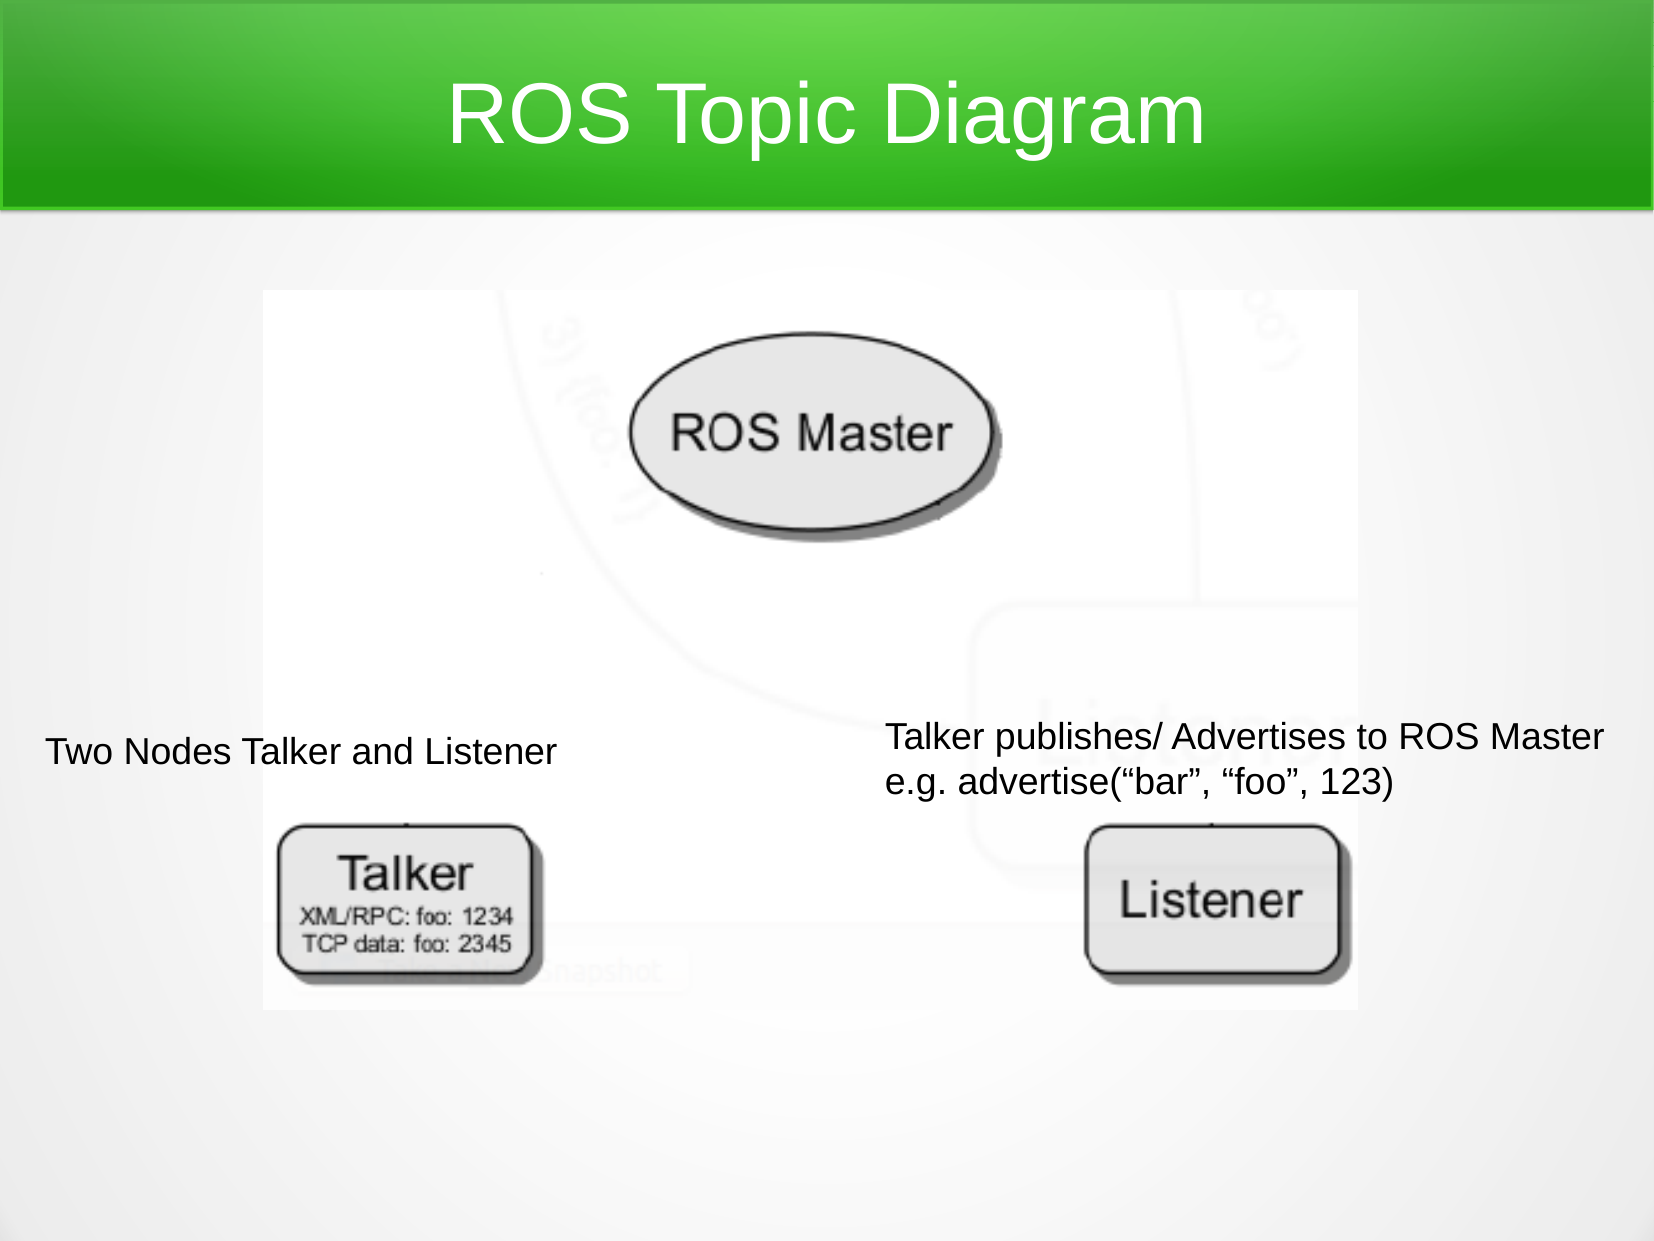

# ROS Topic Diagram
Talker publishes/ Advertises to ROS Master
e.g. advertise(“bar”, “foo”, 123)
Two Nodes Talker and Listener